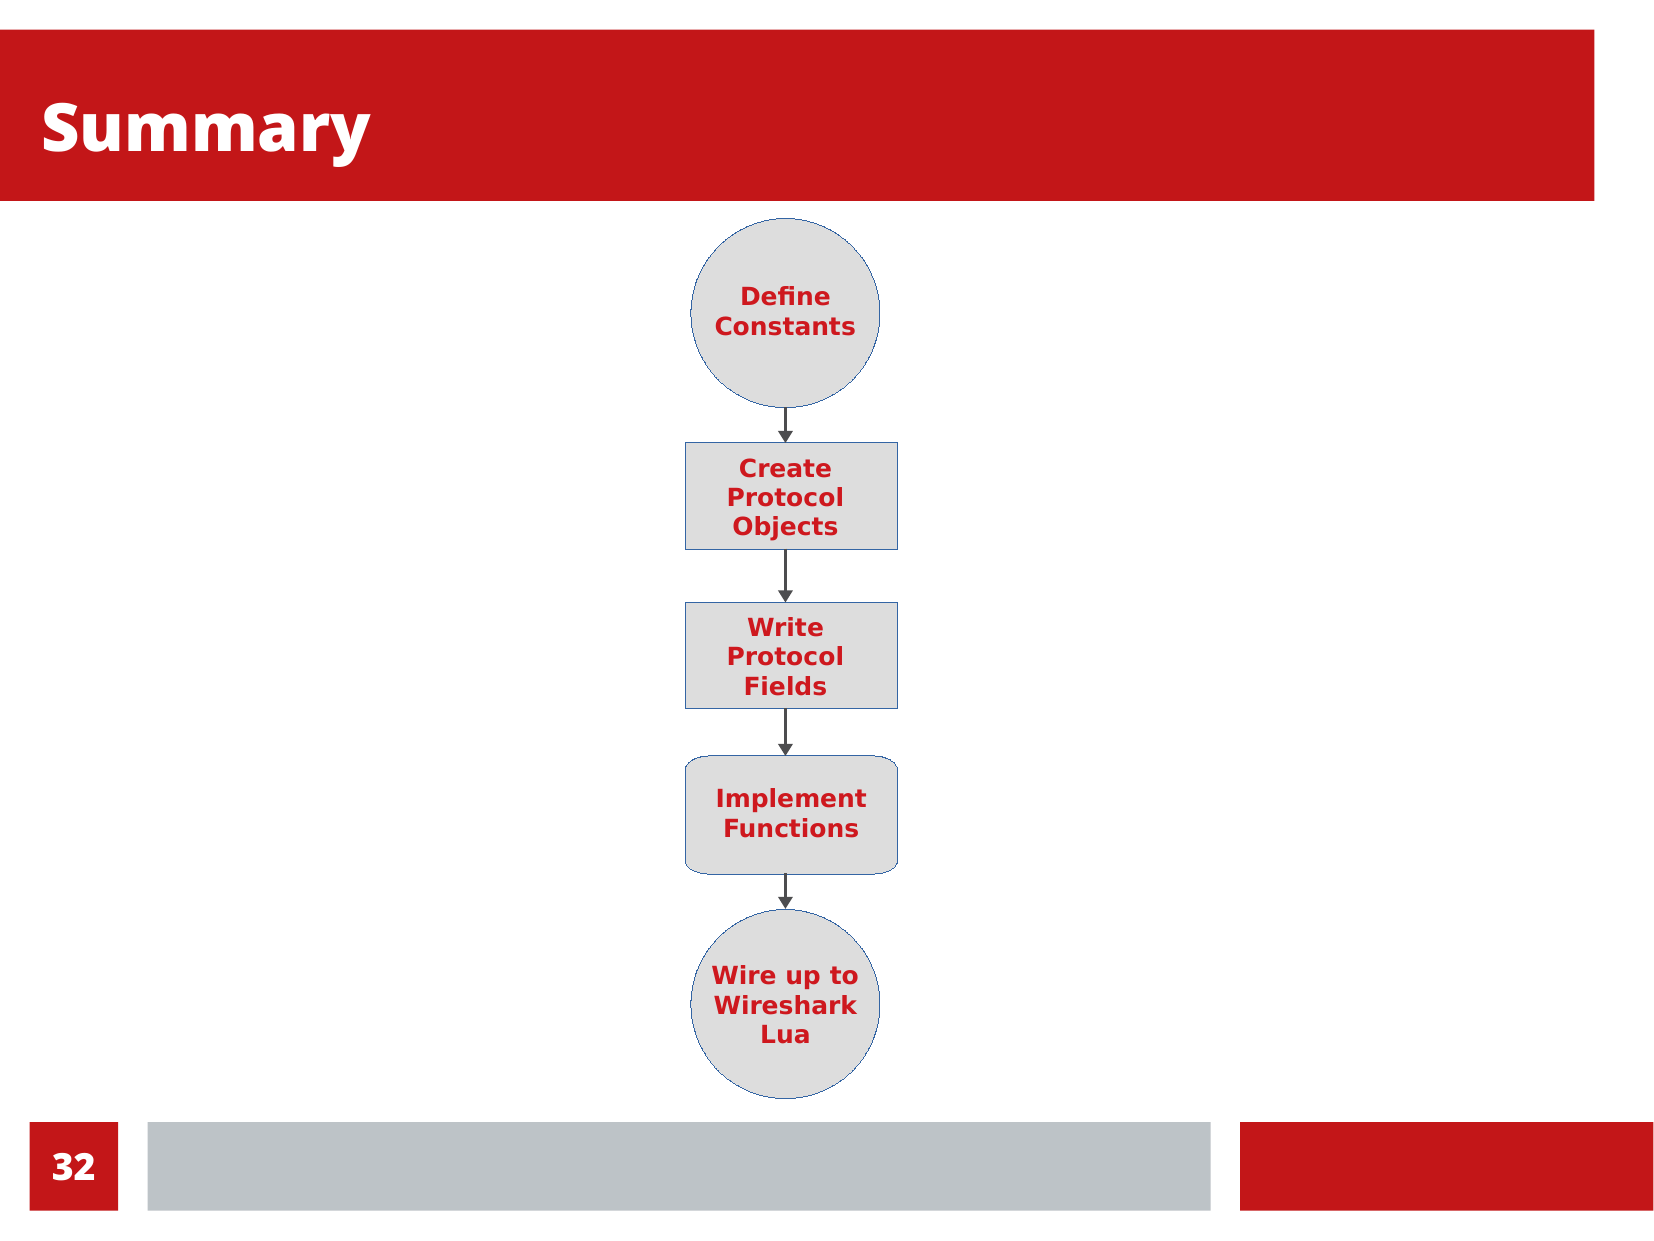

# Summary
Define Constants
Create Protocol Objects
Write Protocol Fields
Implement Functions
Wire up to Wireshark Lua
32